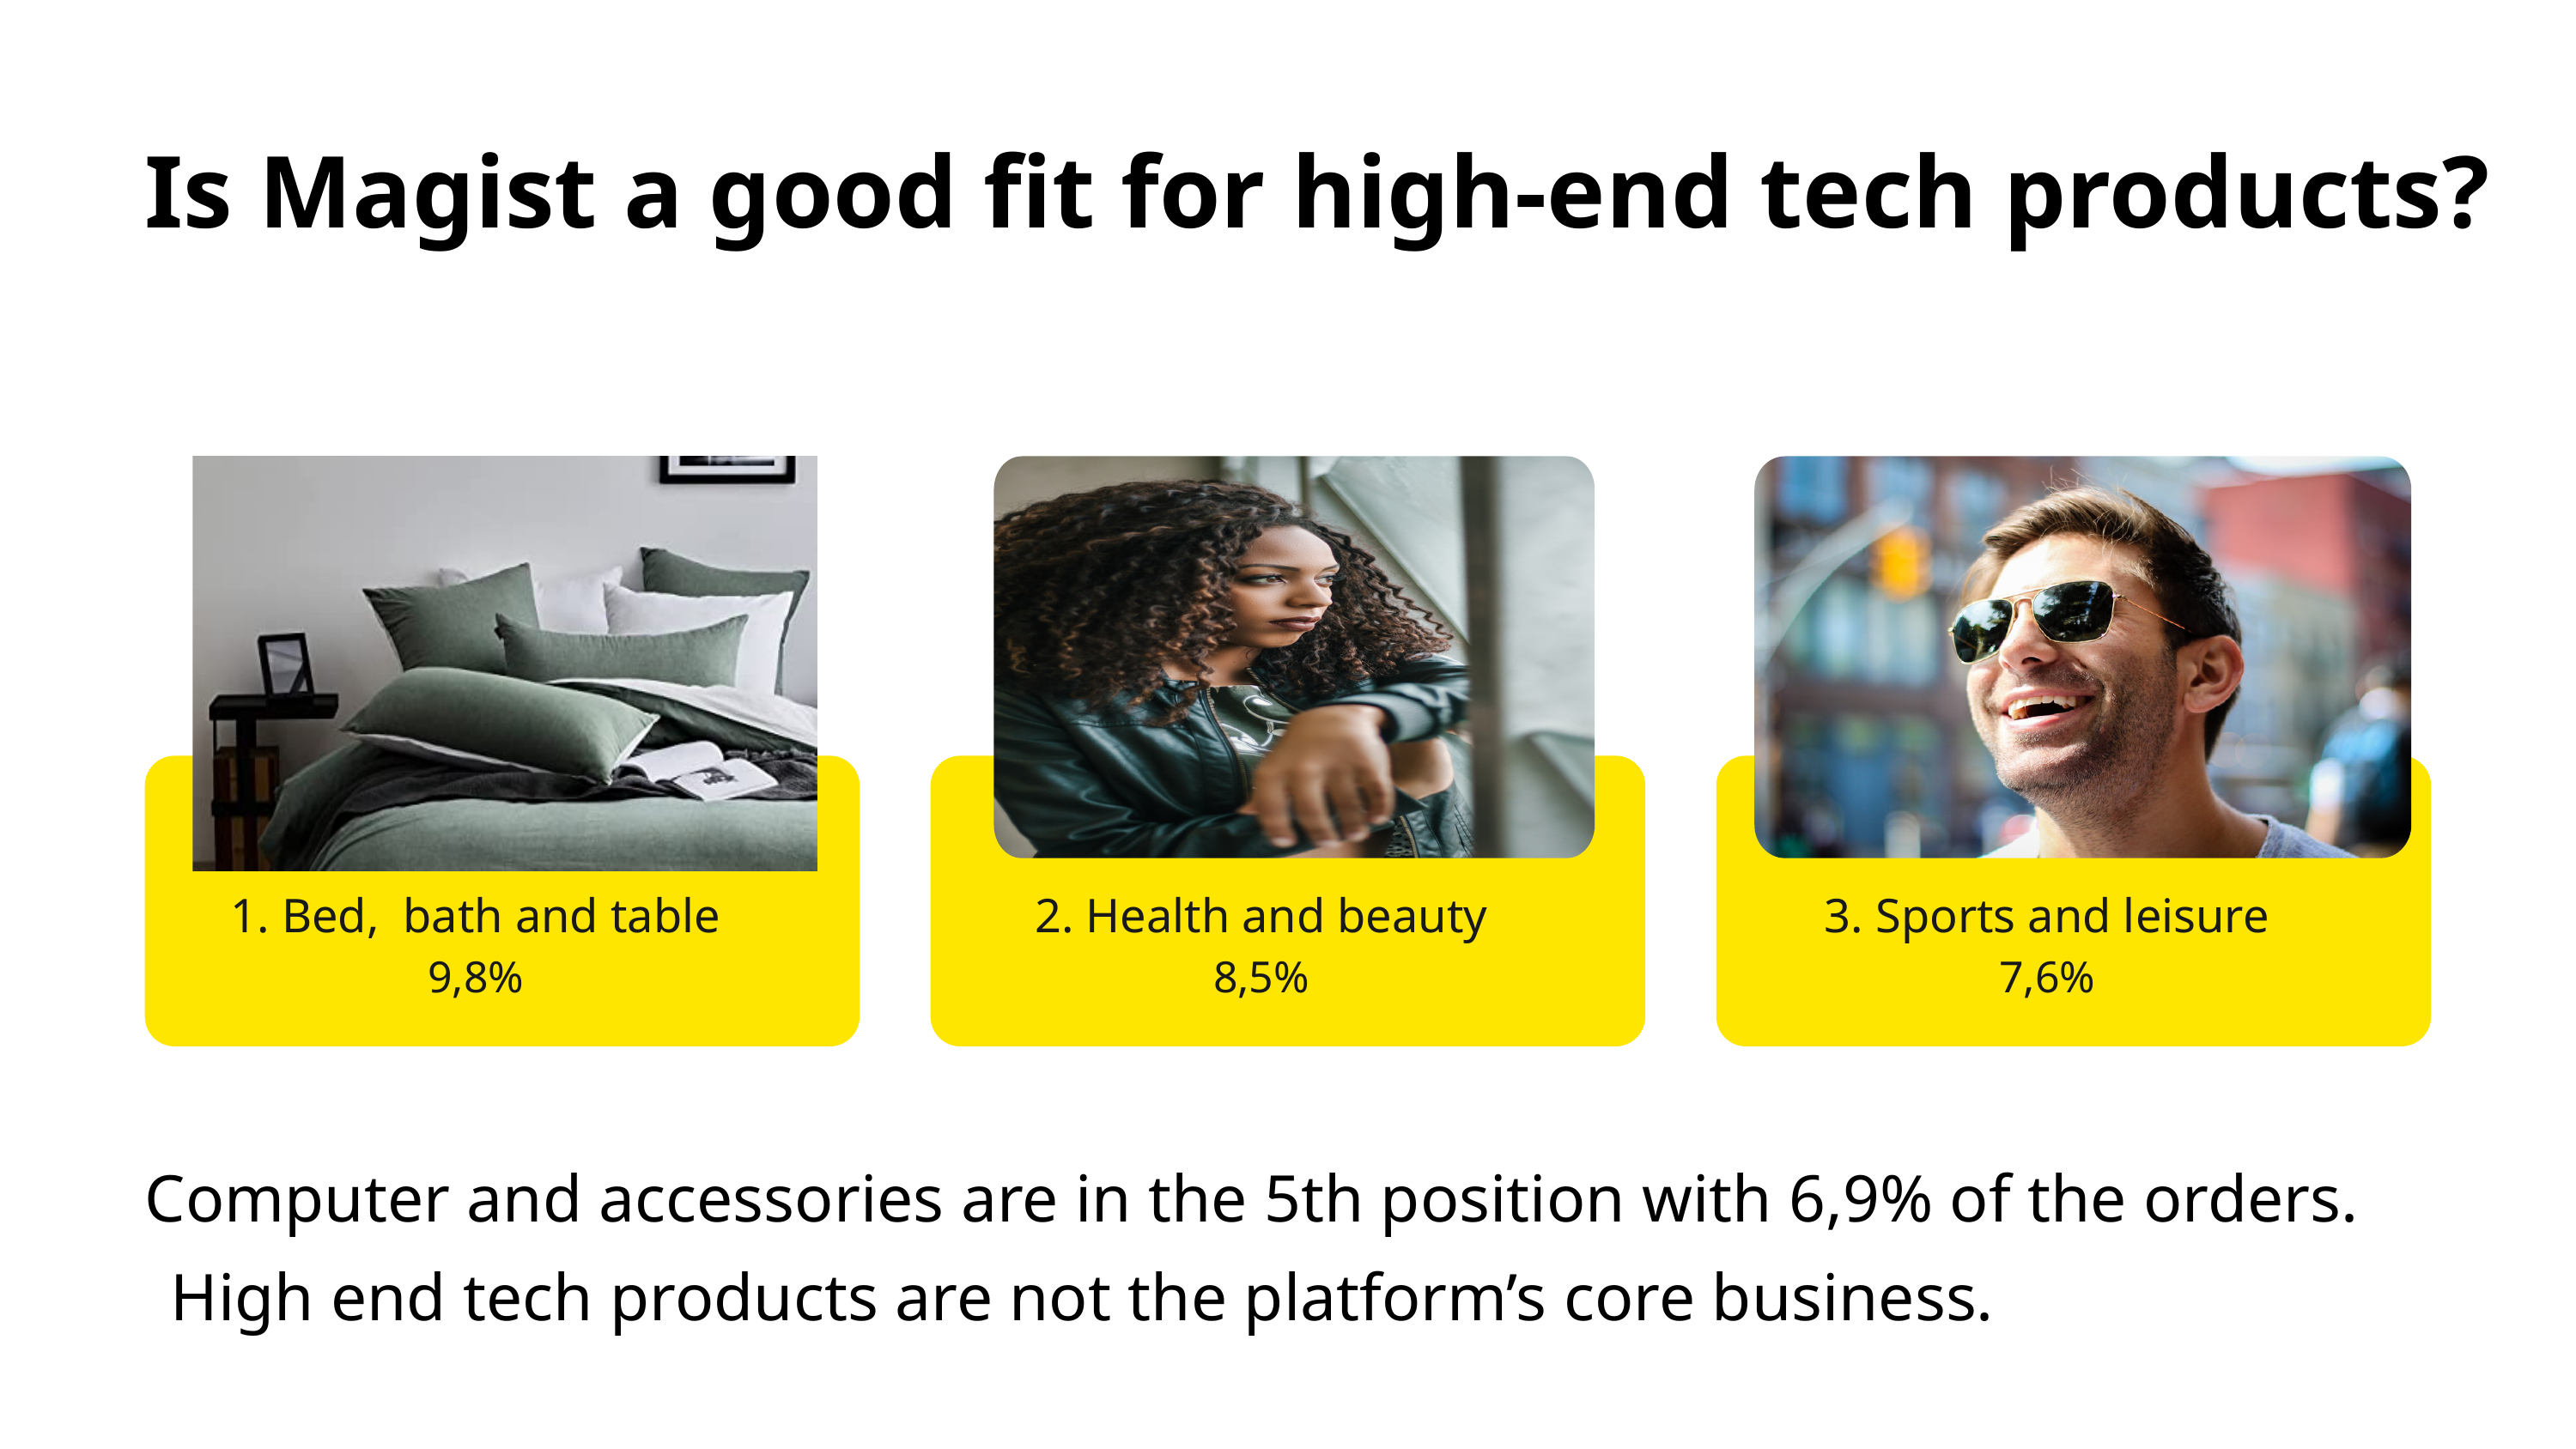

Is Magist a good fit for high-end tech products?
1. Bed, bath and table
9,8%
2. Health and beauty
8,5%
3. Sports and leisure
7,6%
Computer and accessories are in the 5th position with 6,9% of the orders.
High end tech products are not the platform’s core business.